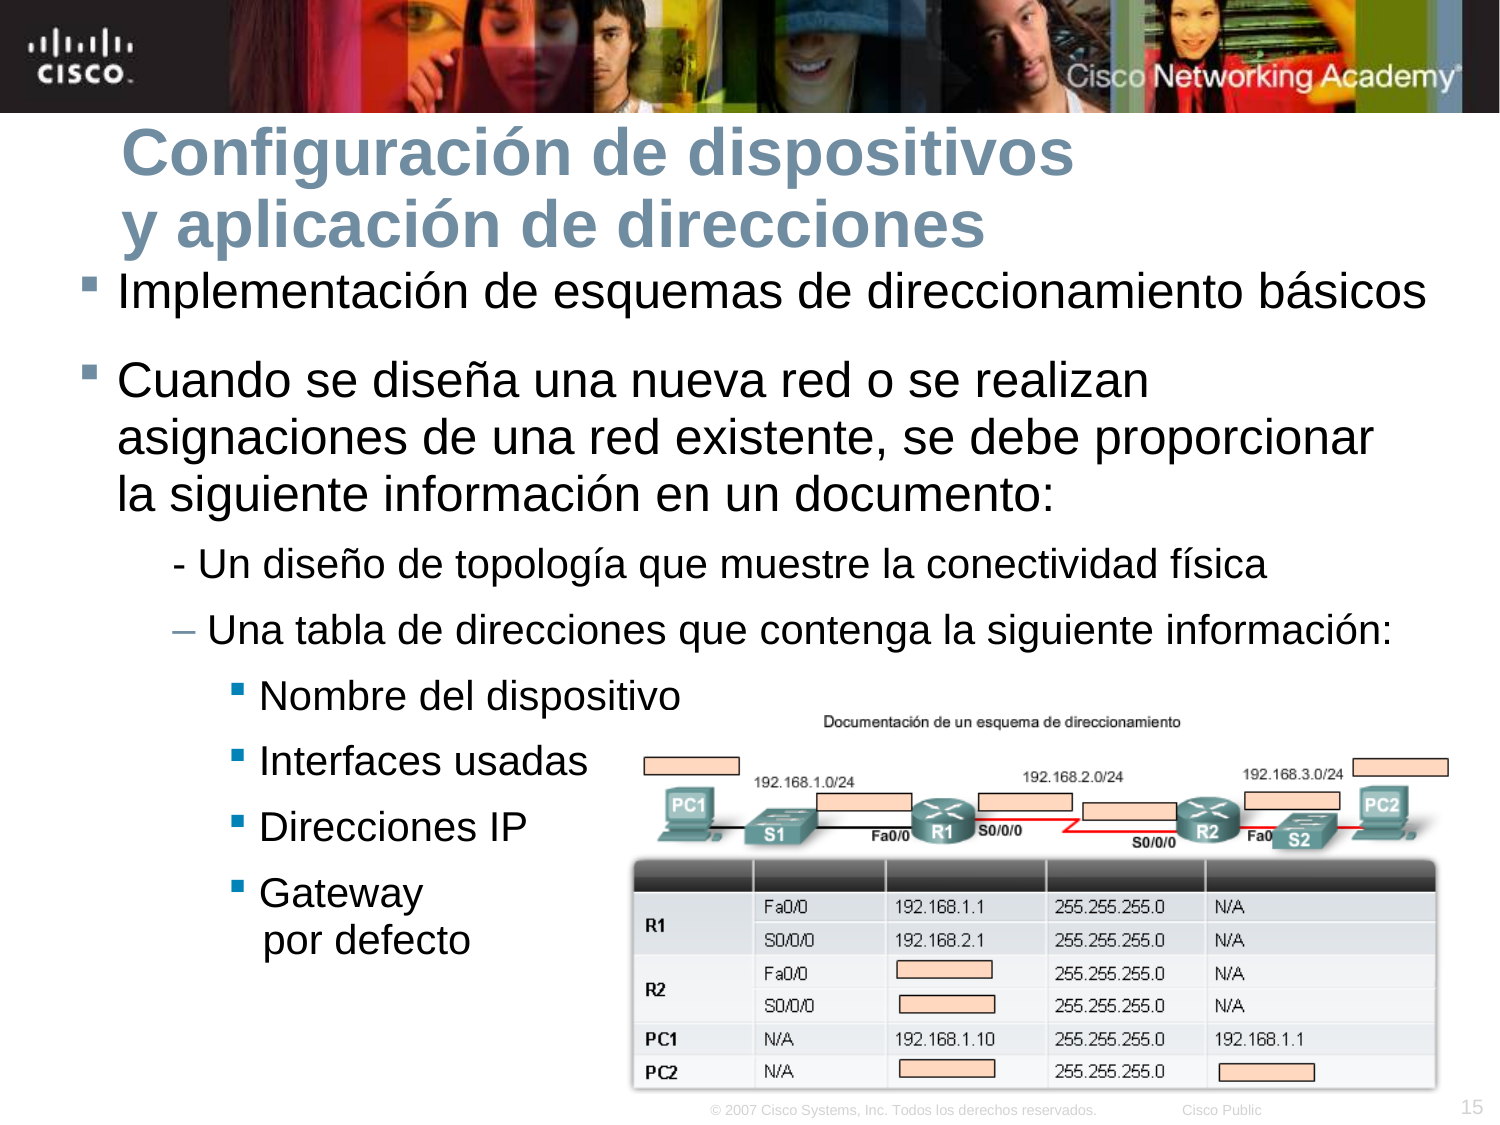

# Configuración de dispositivos y aplicación de direcciones
Implementación de esquemas de direccionamiento básicos
Cuando se diseña una nueva red o se realizan asignaciones de una red existente, se debe proporcionar
la siguiente información en un documento:
- Un diseño de topología que muestre la conectividad física
 Una tabla de direcciones que contenga la siguiente información:
 Nombre del dispositivo
 Interfaces usadas
 Direcciones IP
 Gateway
 por defecto